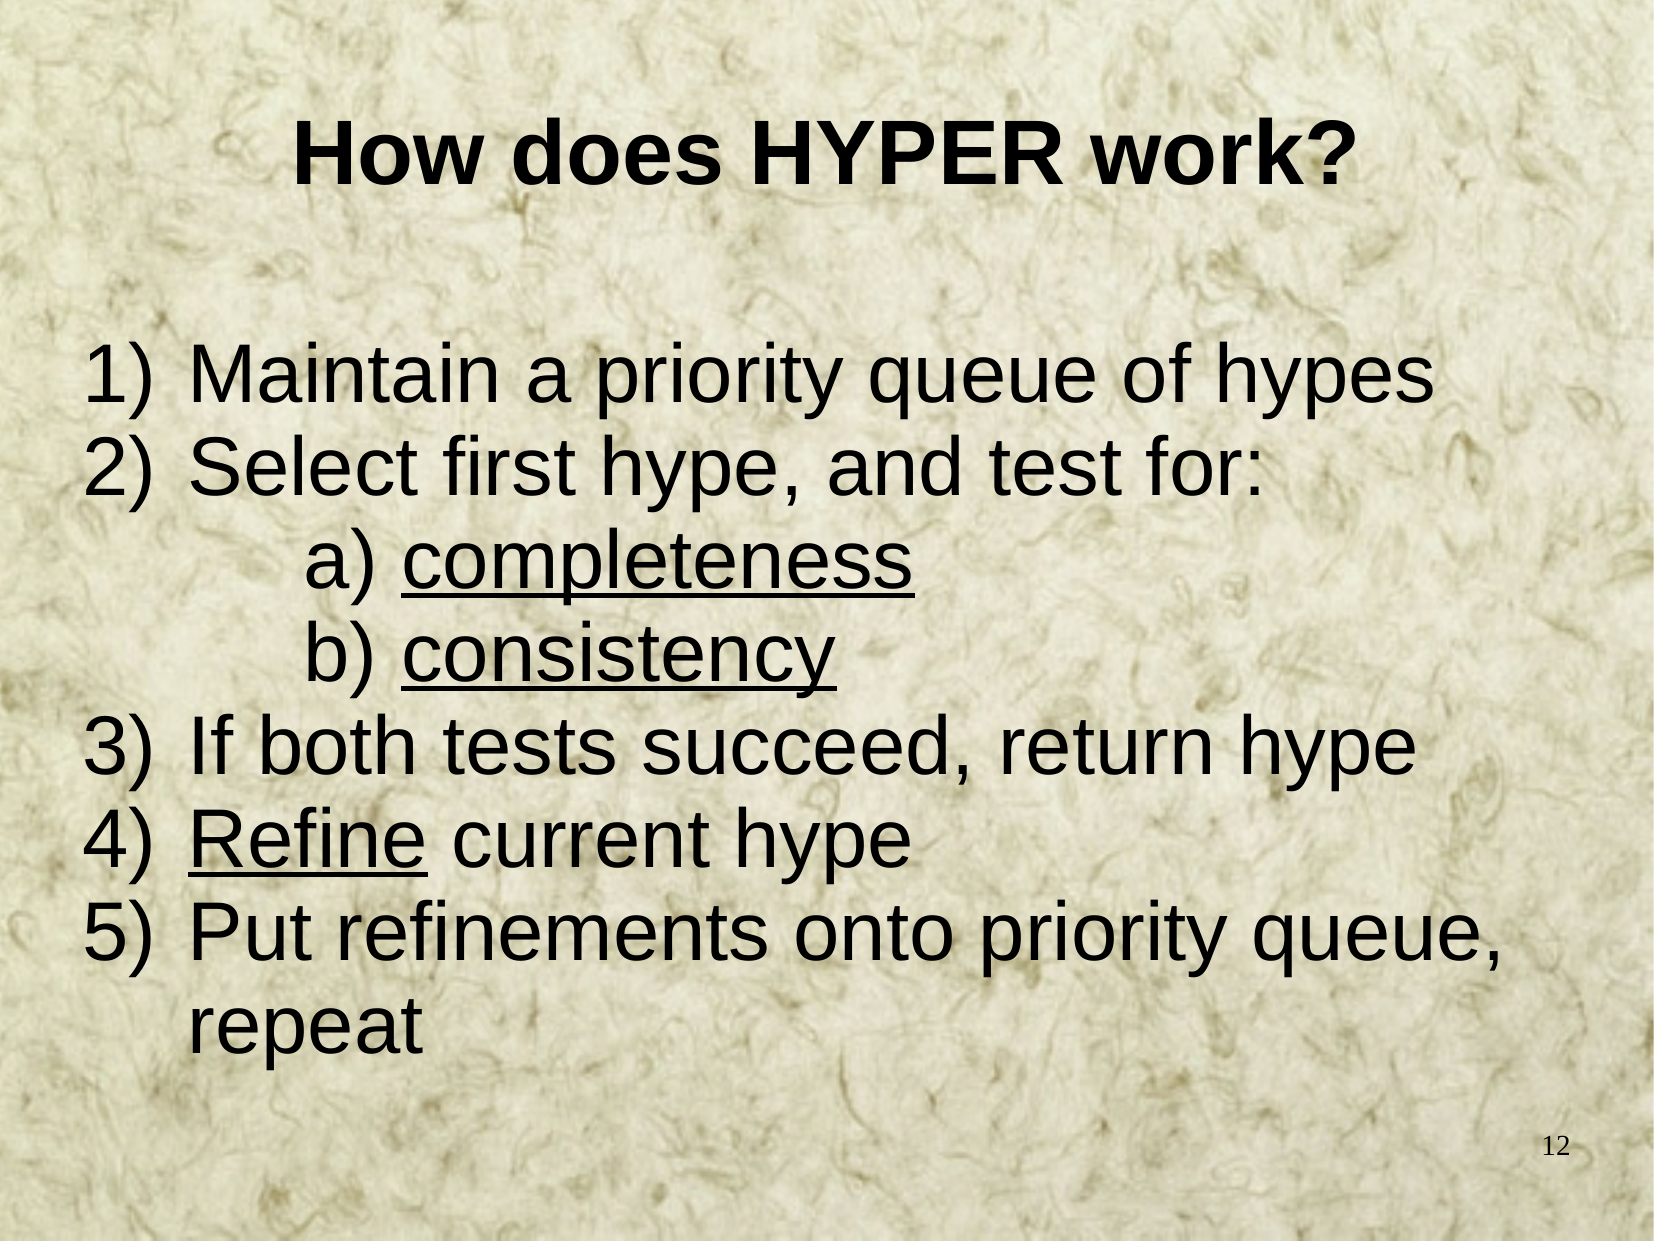

How does HYPER work?
# Maintain a priority queue of hypes
Select first hype, and test for:
 a) completeness
 b) consistency
If both tests succeed, return hype
Refine current hype
Put refinements onto priority queue, repeat
12